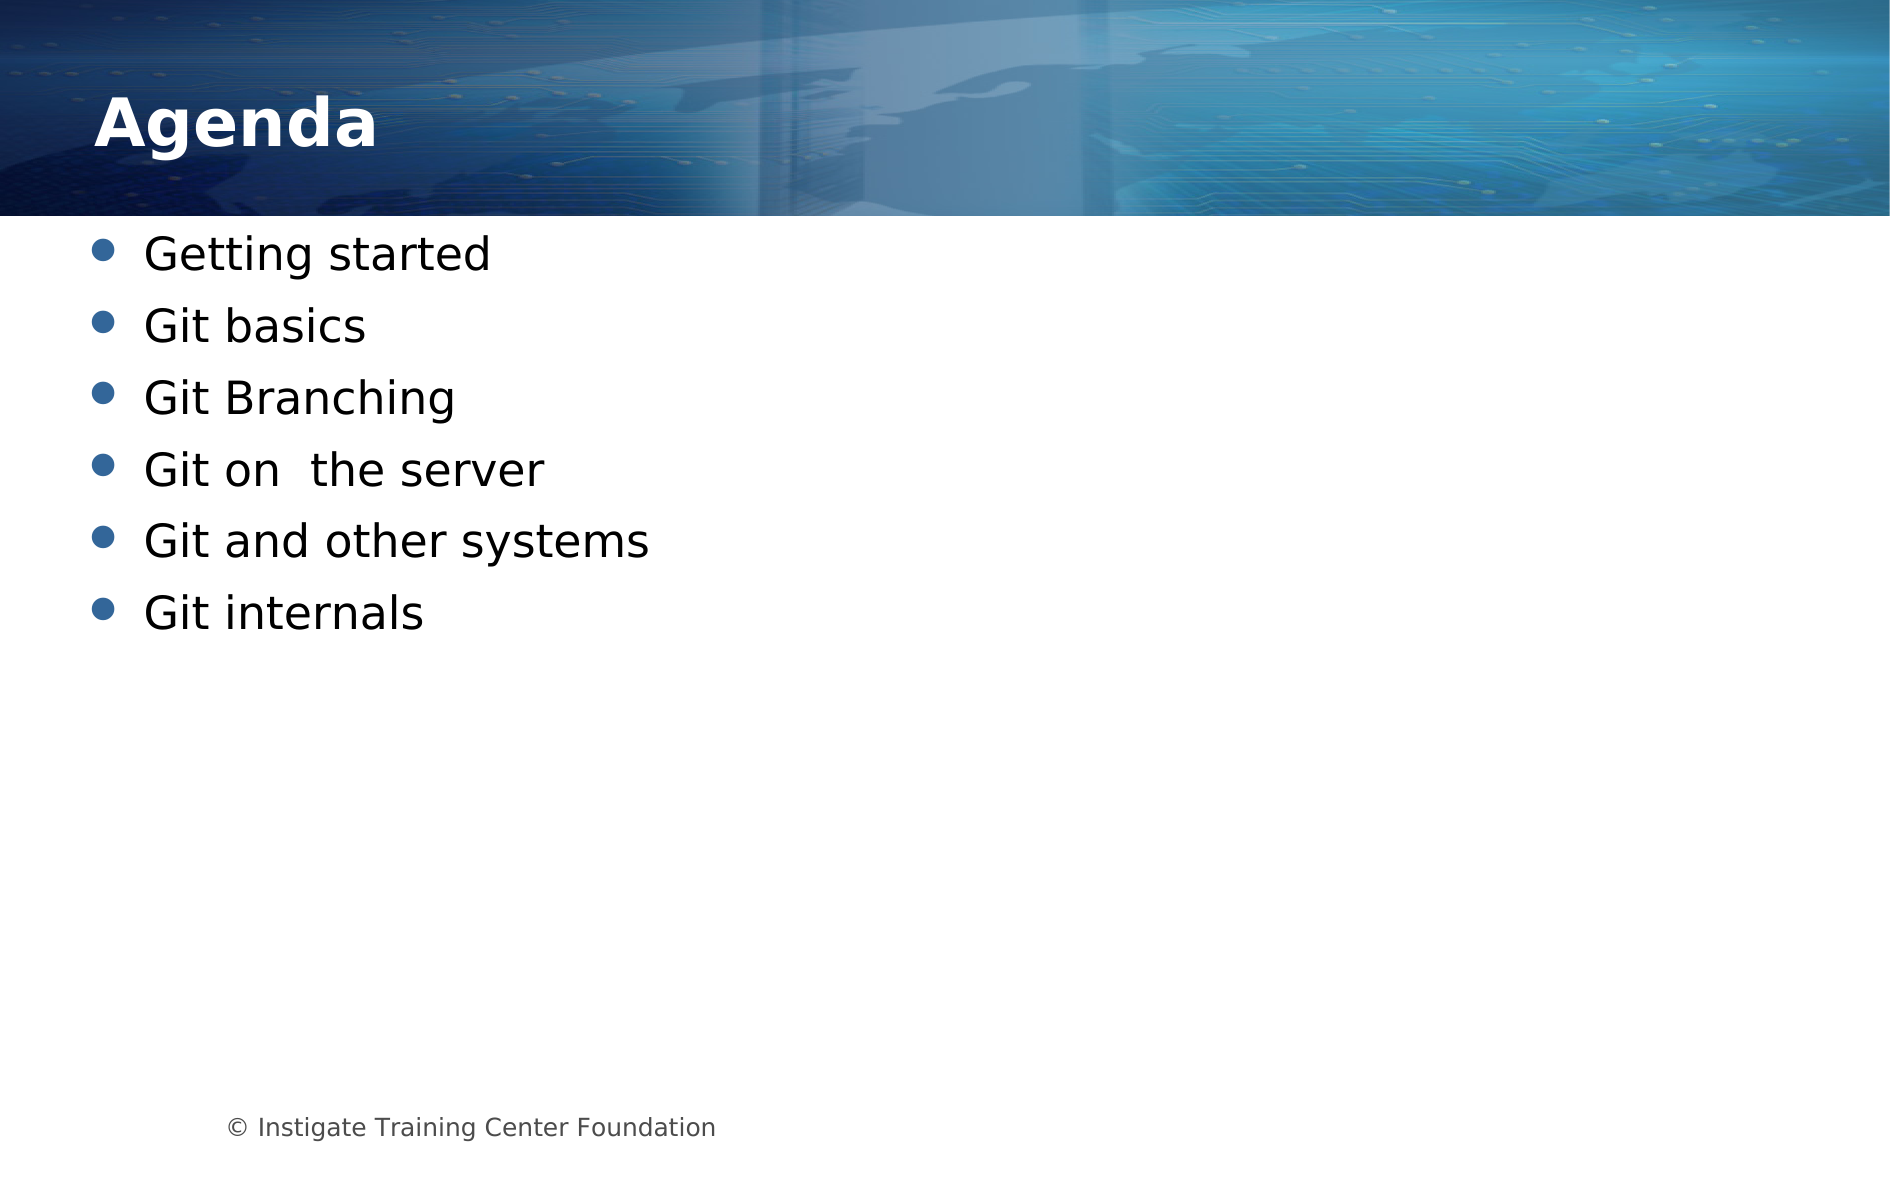

# Agenda
Getting started
Git basics
Git Branching
Git on the server
Git and other systems
Git internals